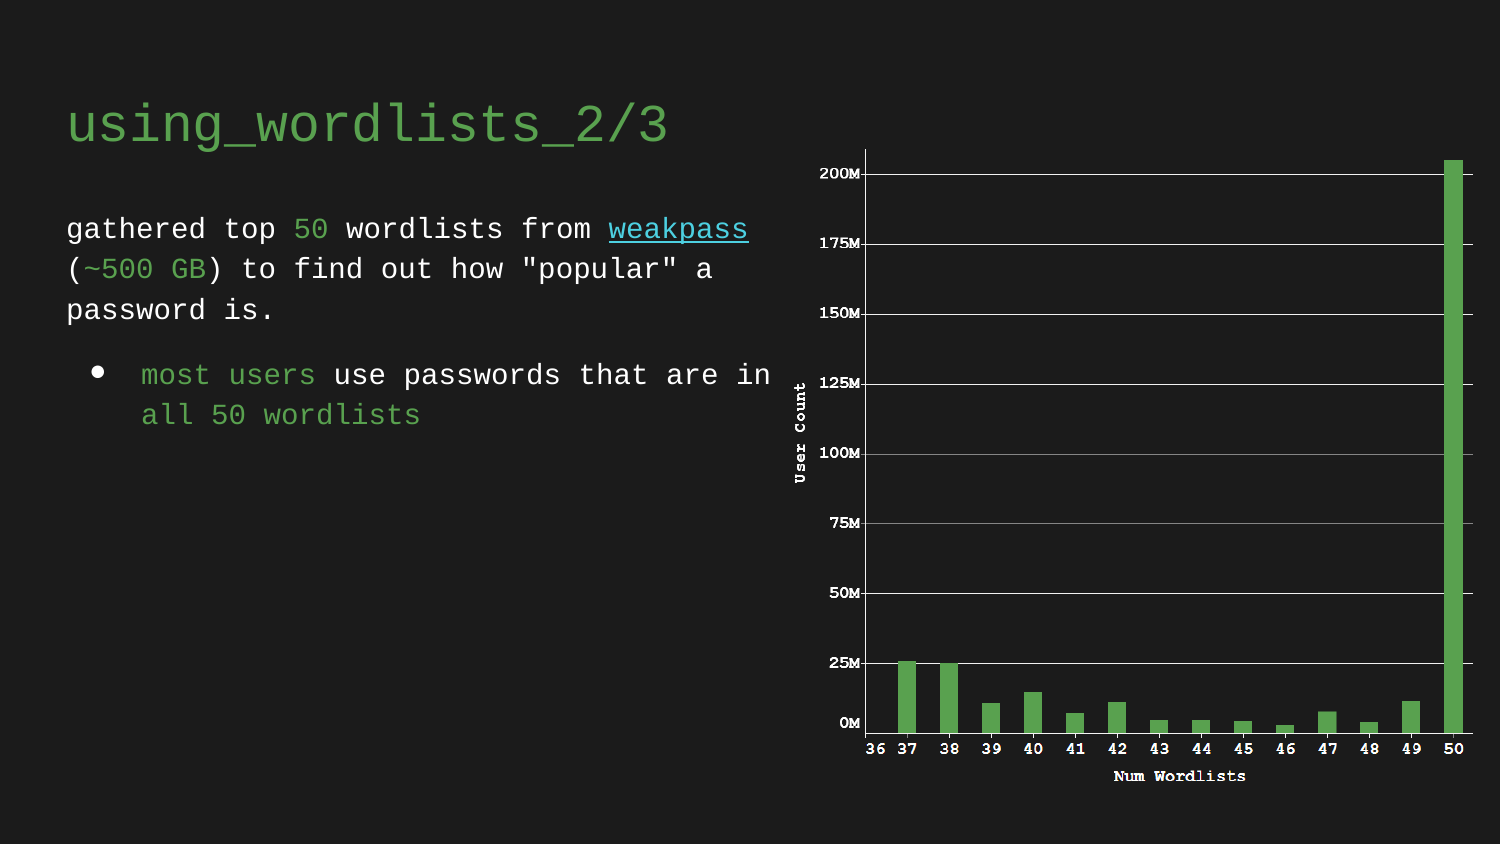

# using_wordlists_2/3
gathered top 50 wordlists from weakpass (~500 GB) to find out how "popular" a password is.
most users use passwords that are in all 50 wordlists
note that 37 is the lowest value because most of these wordlists get their passwords from the same source and are subsets of larger wordlists